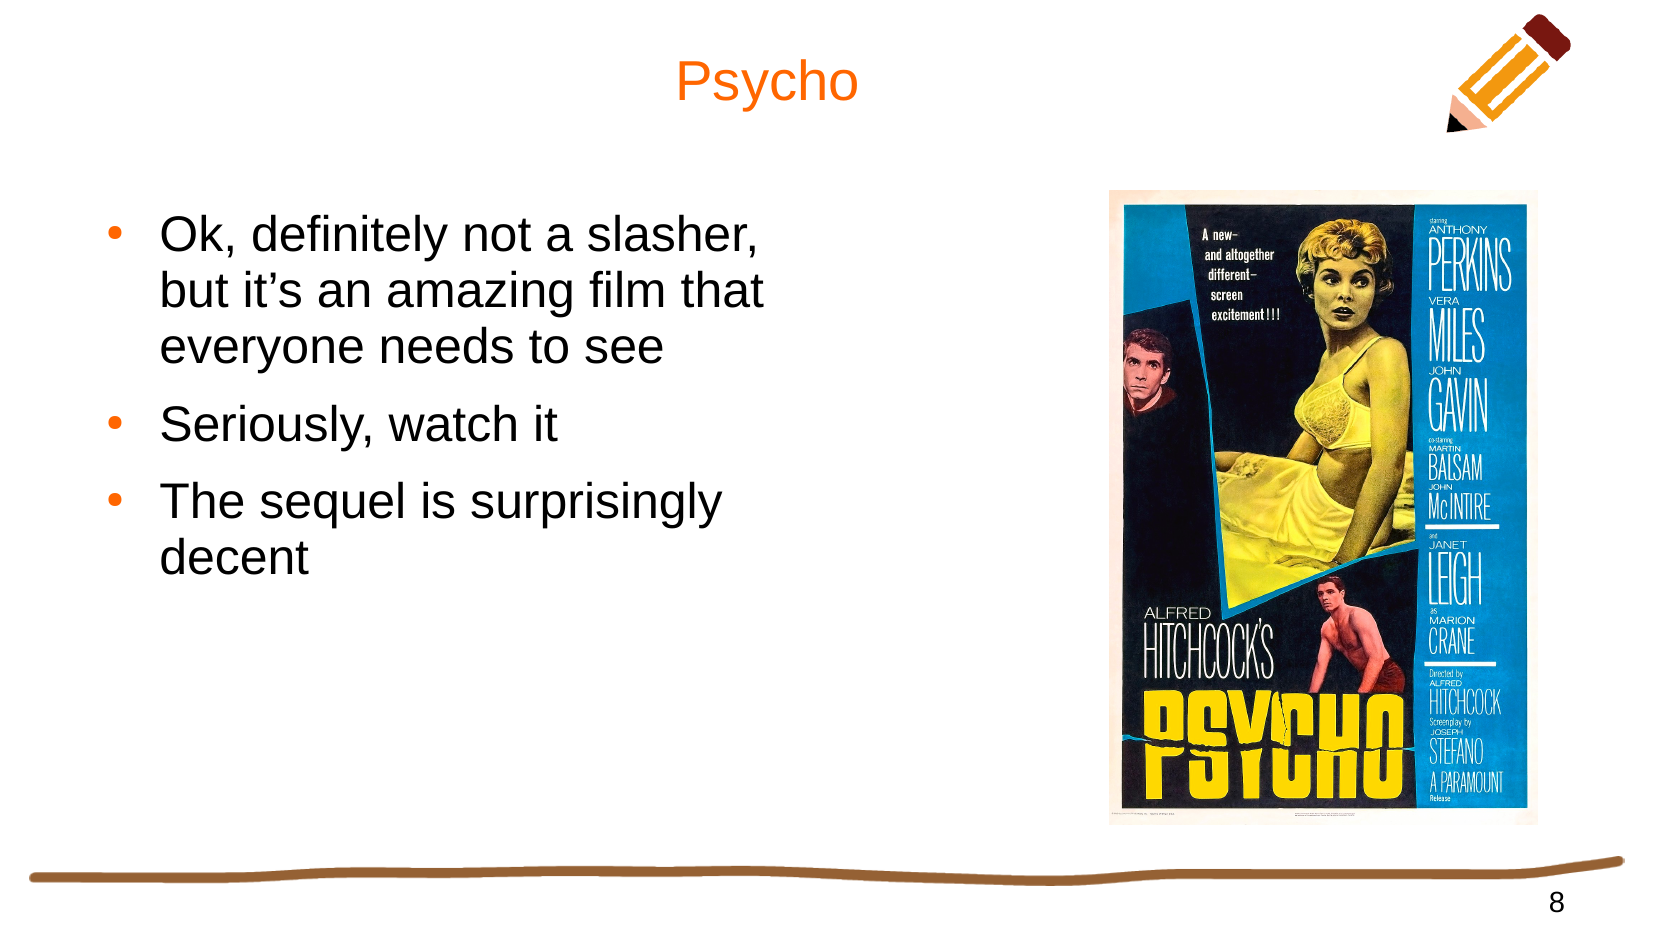

# Psycho
Ok, definitely not a slasher, but it’s an amazing film that everyone needs to see
Seriously, watch it
The sequel is surprisingly decent
8